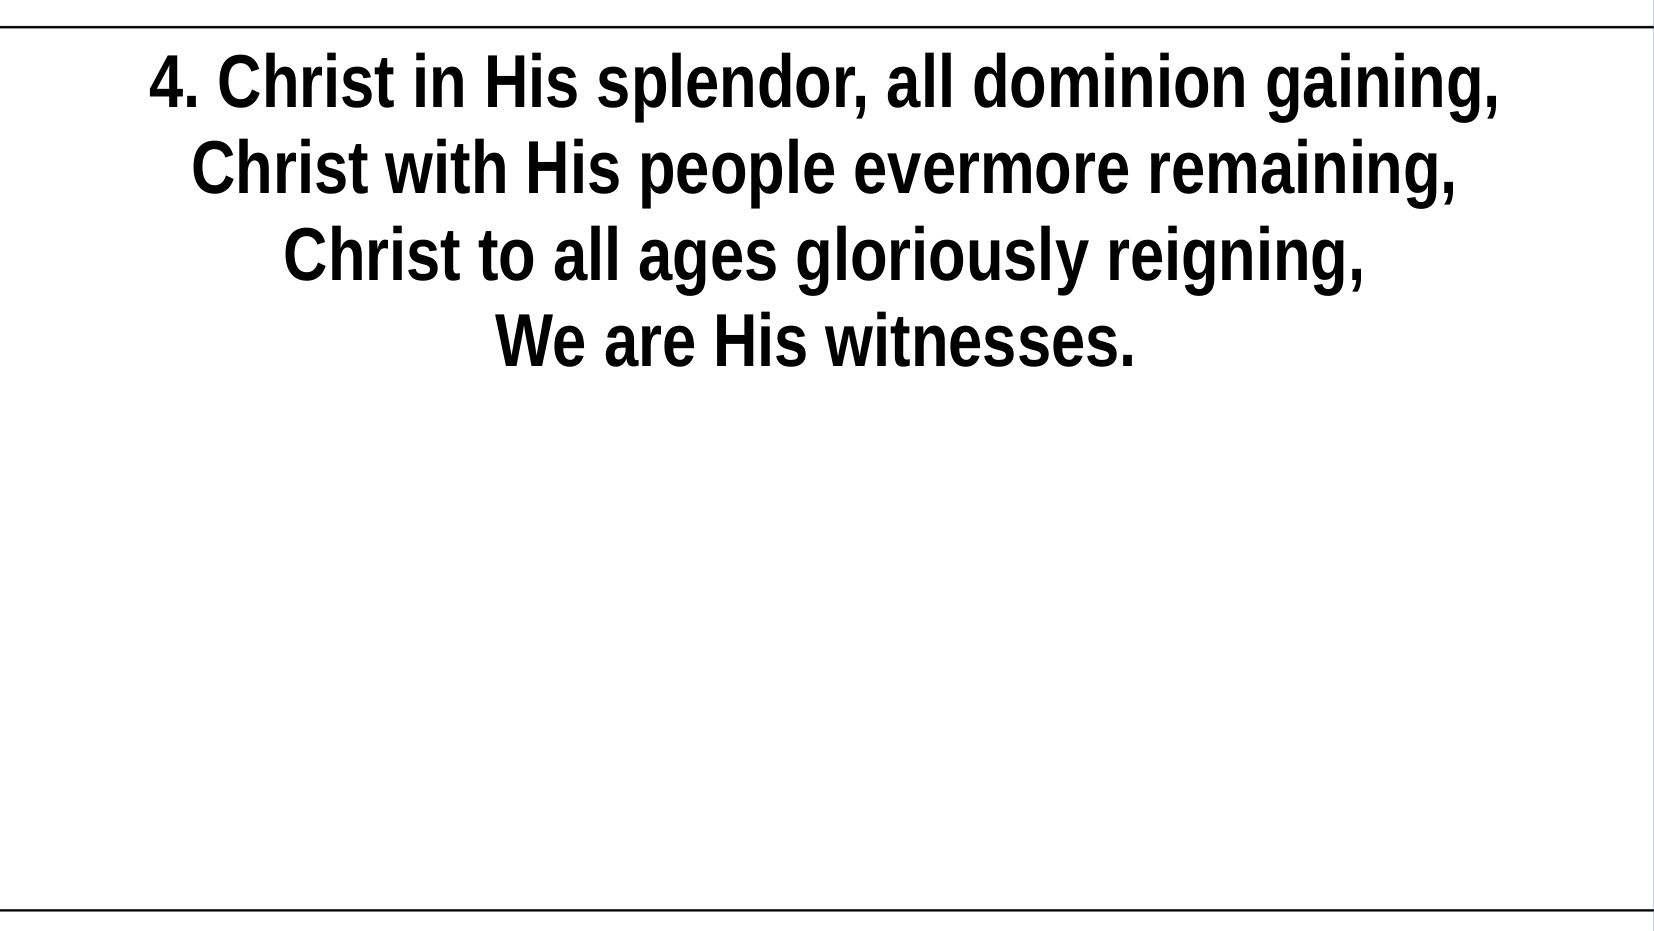

4. Christ in His splendor, all dominion gaining,
Christ with His people evermore remaining,
Christ to all ages gloriously reigning,
We are His witnesses.